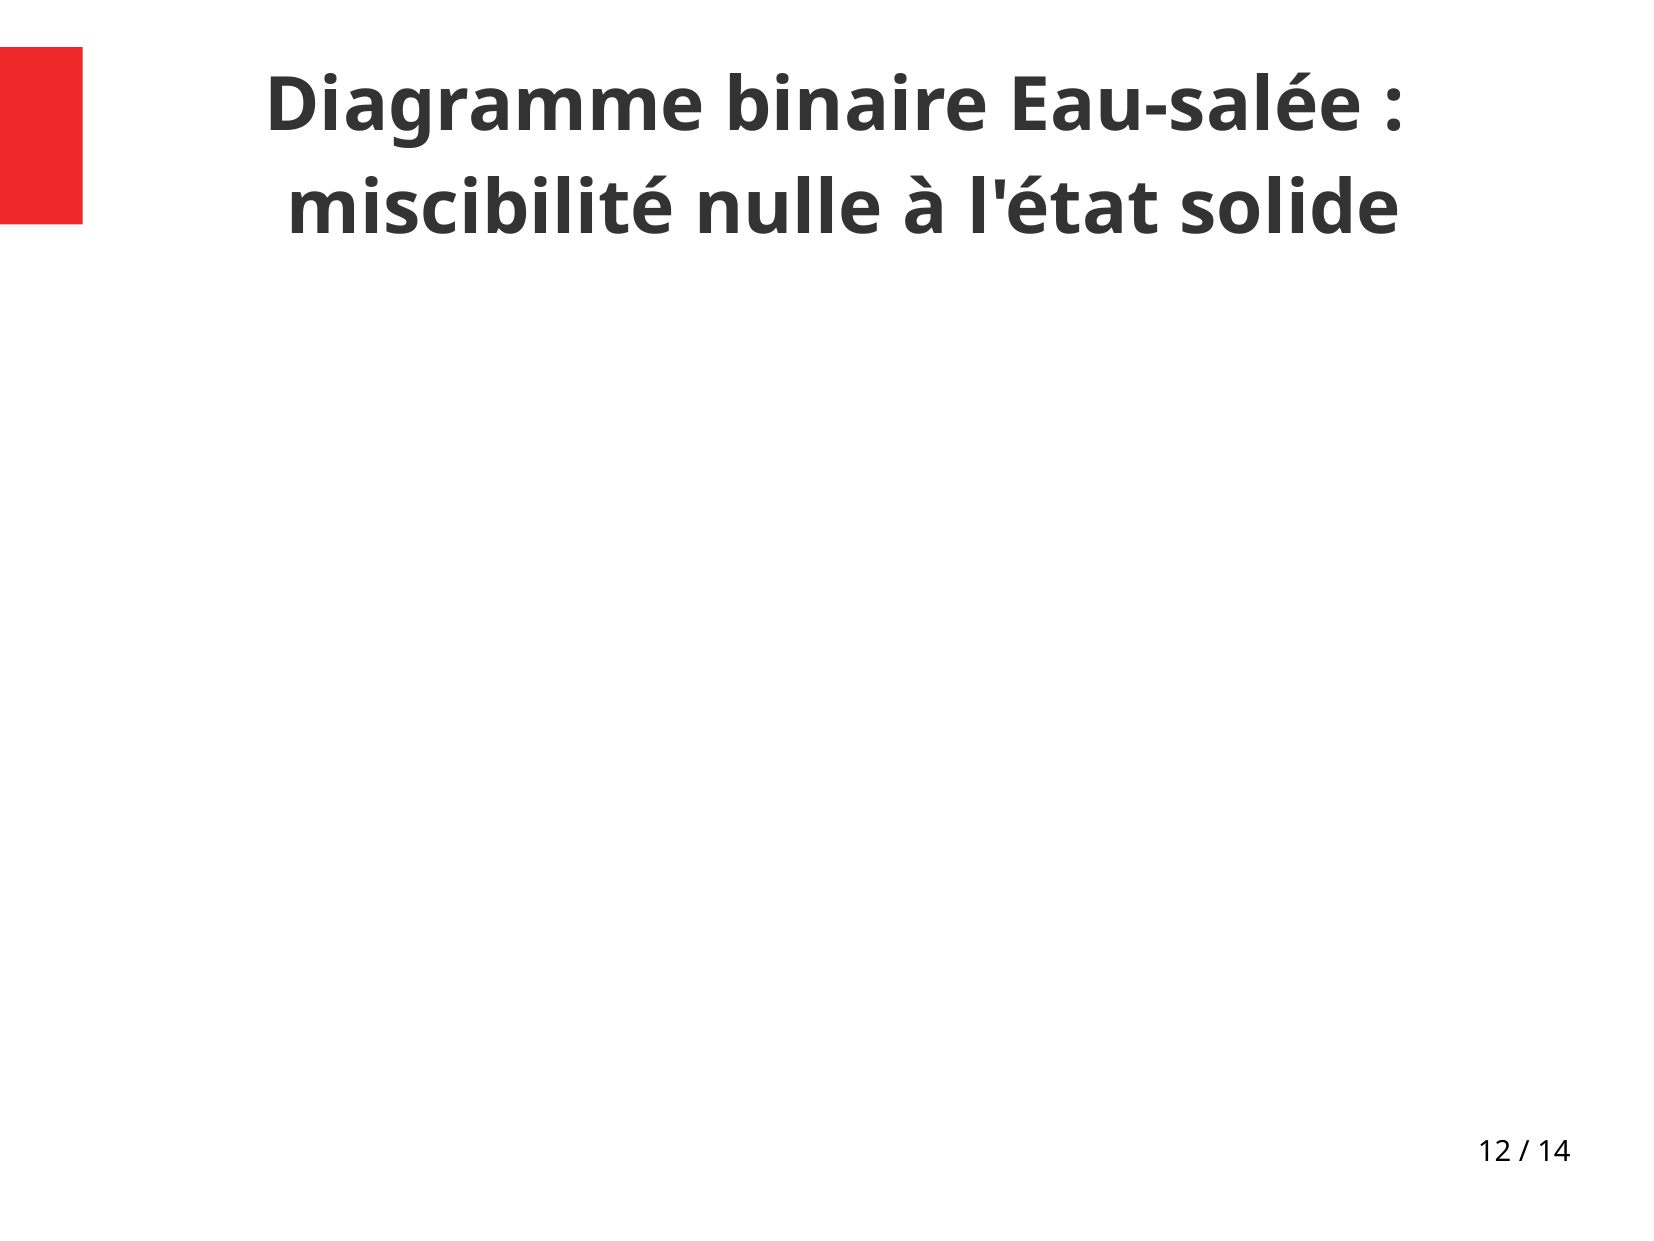

# Diagramme binaire Eau-salée : miscibilité nulle à l'état solide
12